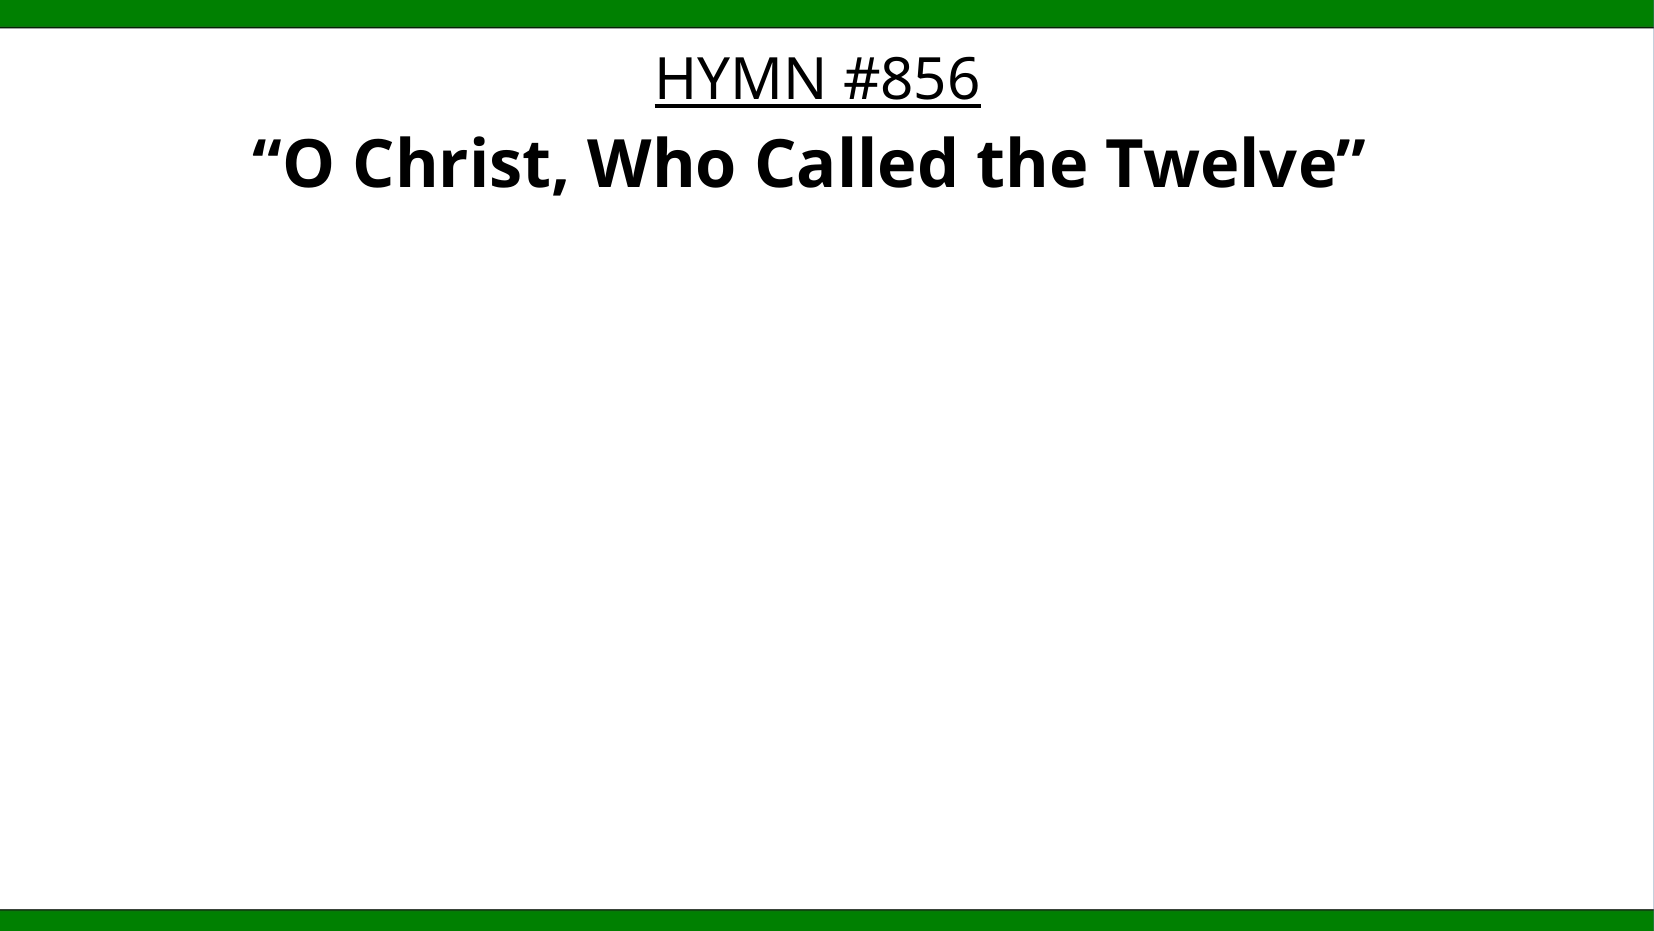

HYMN #856
“O Christ, Who Called the Twelve”